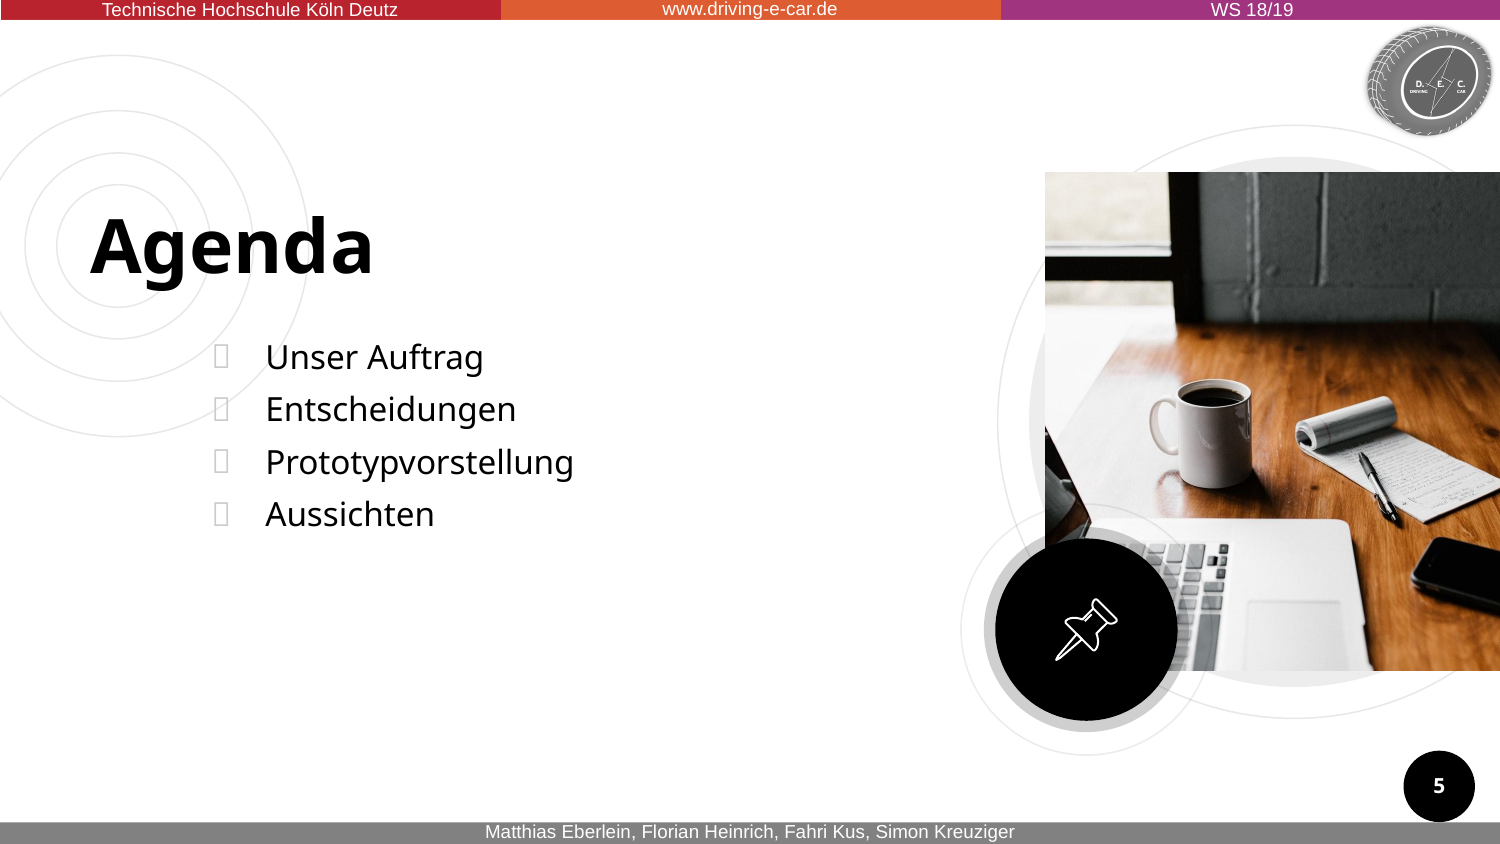

# Agenda
Unser Auftrag
Entscheidungen
Prototypvorstellung
Aussichten